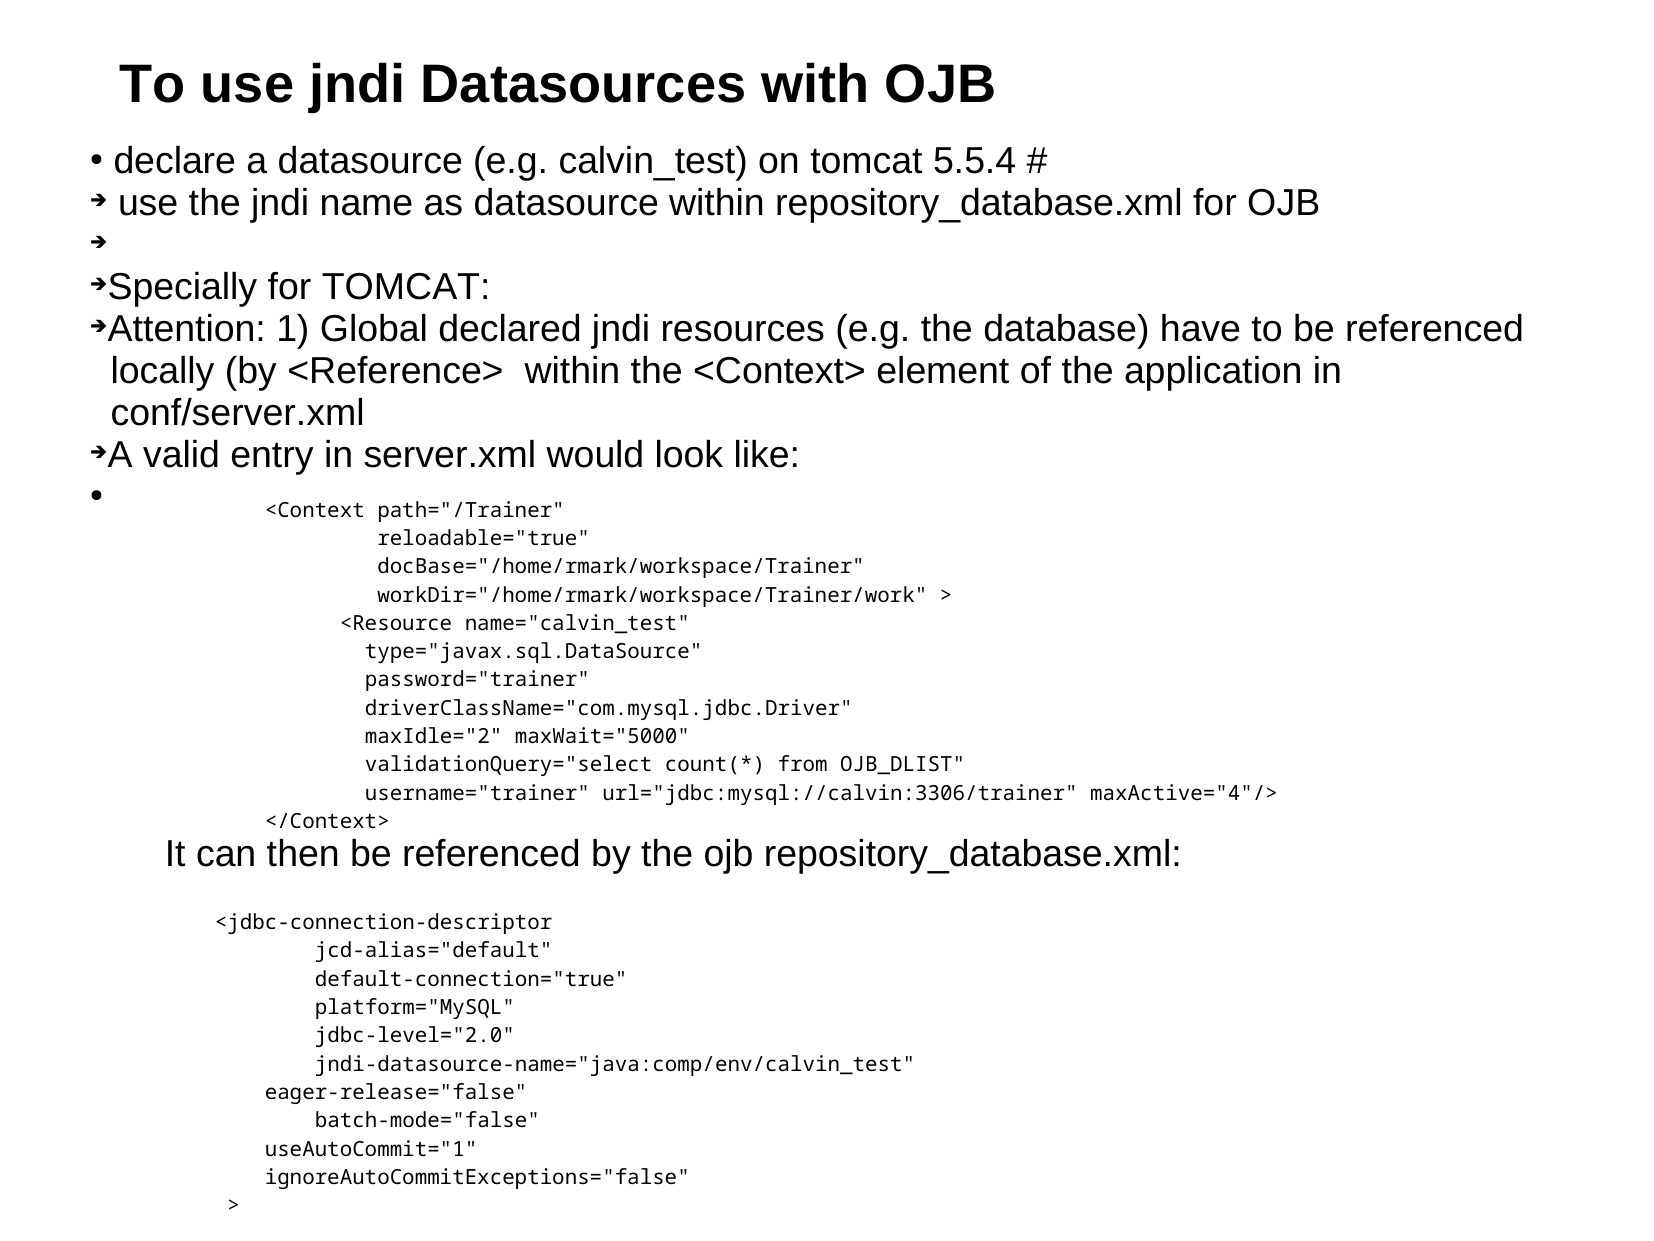

To use jndi Datasources with OJB
 declare a datasource (e.g. calvin_test) on tomcat 5.5.4 #
 use the jndi name as datasource within repository_database.xml for OJB
Specially for TOMCAT:
Attention: 1) Global declared jndi resources (e.g. the database) have to be referenced
 locally (by <Reference> within the <Context> element of the application in
 conf/server.xml
A valid entry in server.xml would look like:
 <Context path="/Trainer"
 reloadable="true"
 docBase="/home/rmark/workspace/Trainer"
 workDir="/home/rmark/workspace/Trainer/work" >
 <Resource name="calvin_test"
 type="javax.sql.DataSource"
 password="trainer"
 driverClassName="com.mysql.jdbc.Driver"
 maxIdle="2" maxWait="5000"
 validationQuery="select count(*) from OJB_DLIST"
 username="trainer" url="jdbc:mysql://calvin:3306/trainer" maxActive="4"/>
 </Context>
It can then be referenced by the ojb repository_database.xml:
 <jdbc-connection-descriptor
 		jcd-alias="default"
 		default-connection="true"
 		platform="MySQL"
 		jdbc-level="2.0"
 		jndi-datasource-name="java:comp/env/calvin_test"
 eager-release="false"
 		batch-mode="false"
 useAutoCommit="1"
 ignoreAutoCommitExceptions="false"
 >